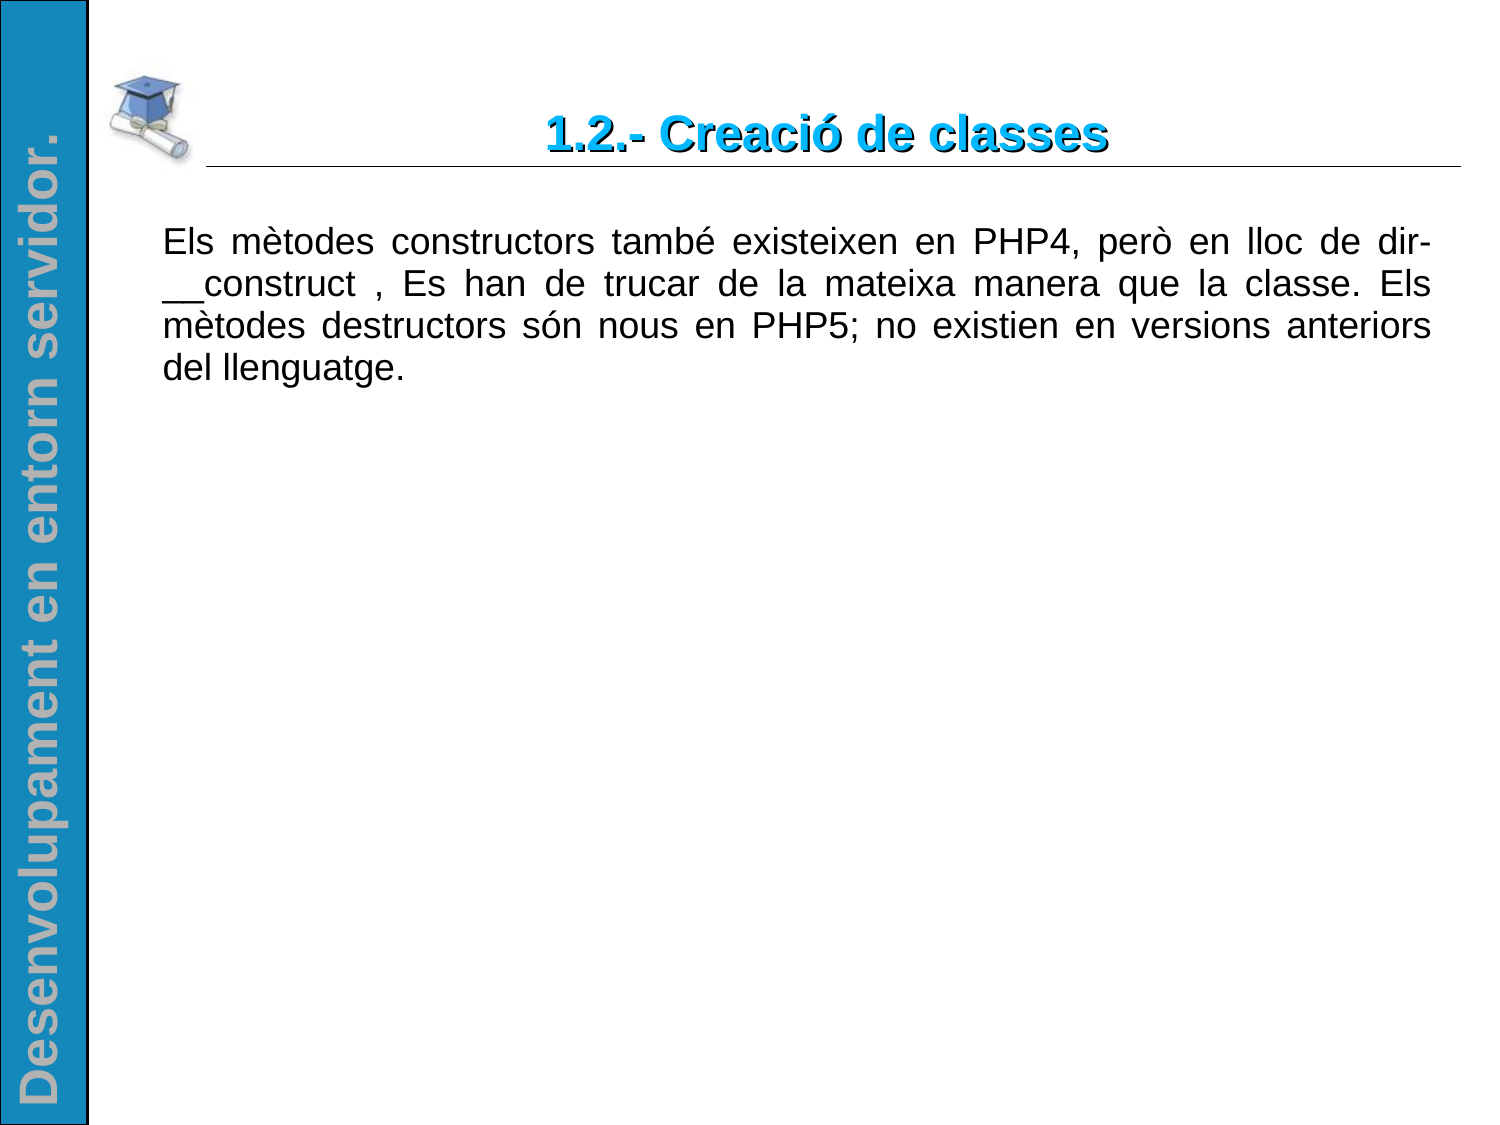

# 1.2.- Creació de classes
Els mètodes constructors també existeixen en PHP4, però en lloc de dir- __construct , Es han de trucar de la mateixa manera que la classe. Els mètodes destructors són nous en PHP5; no existien en versions anteriors del llenguatge.